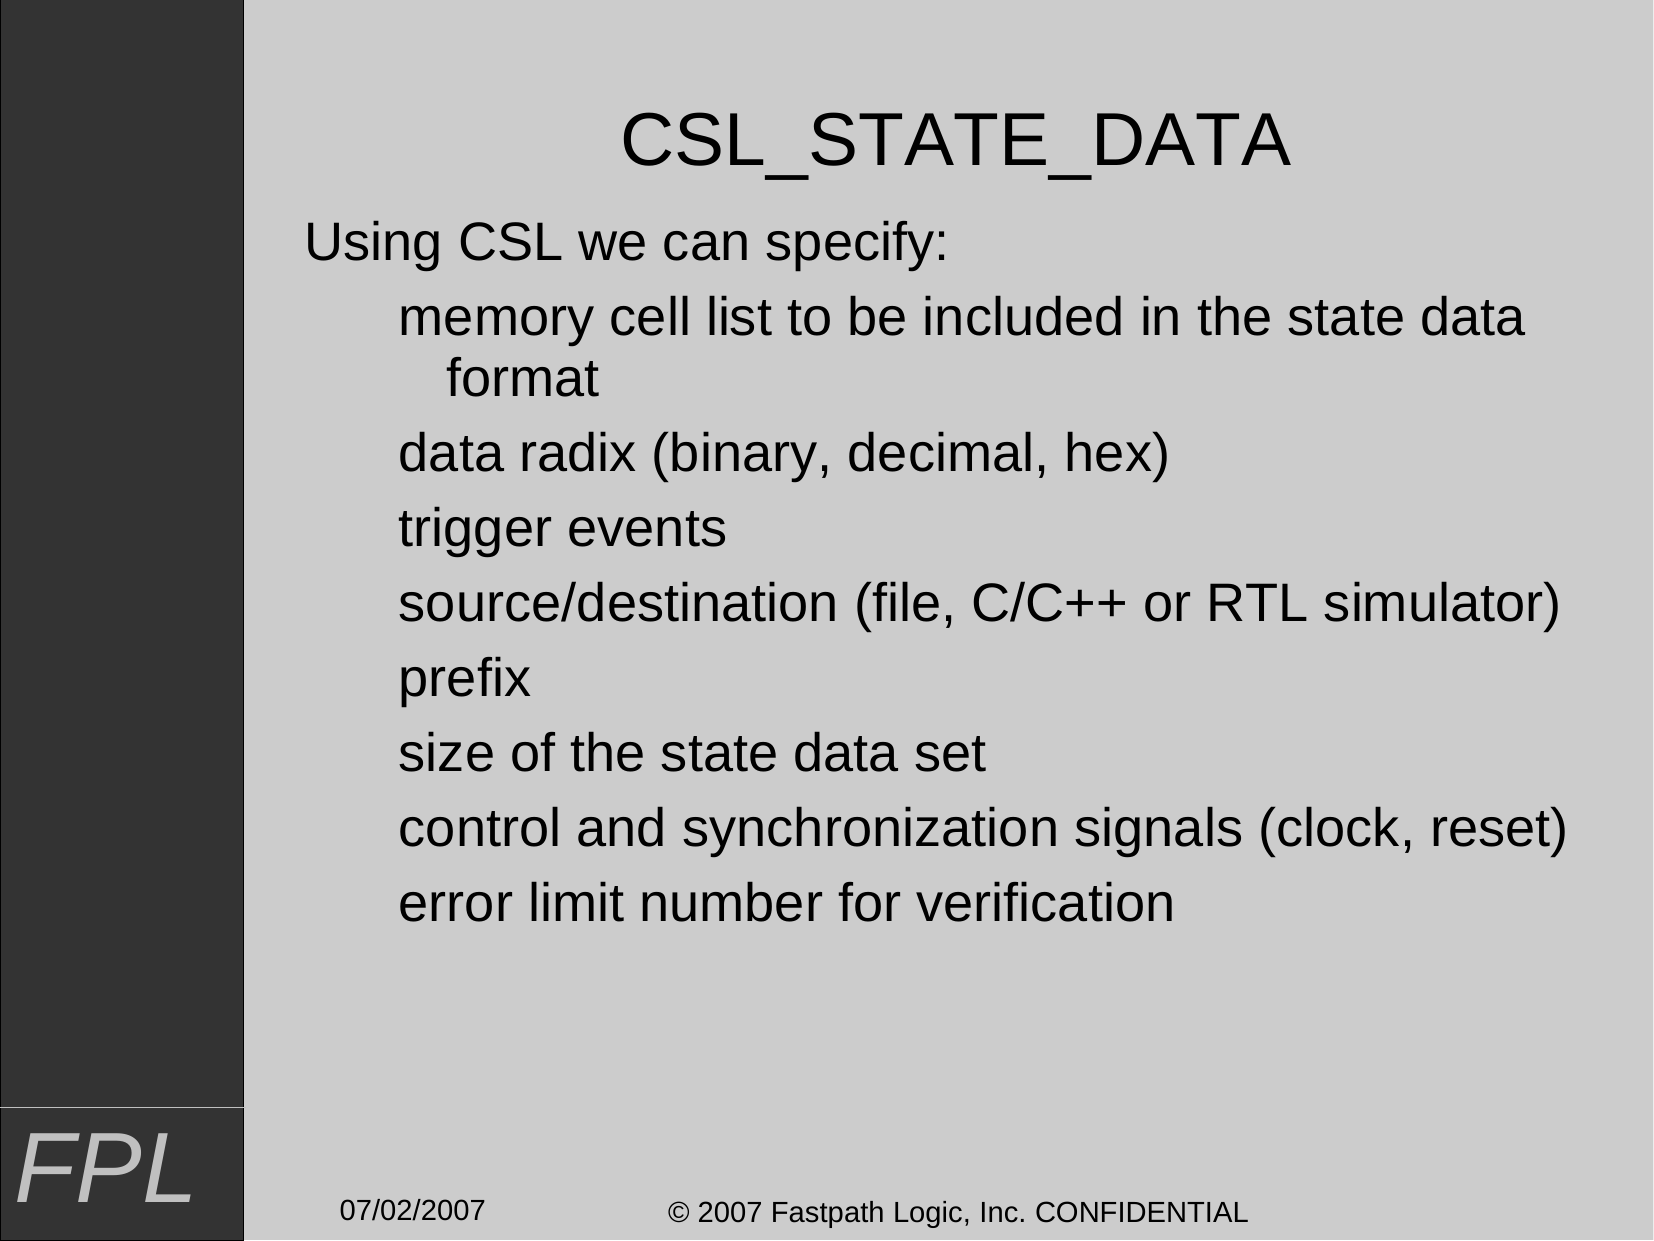

# CSL_STATE_DATA
Using CSL we can specify:
memory cell list to be included in the state data format
data radix (binary, decimal, hex)
trigger events
source/destination (file, C/C++ or RTL simulator)
prefix
size of the state data set
control and synchronization signals (clock, reset)
error limit number for verification
07/02/2007
© 2007 FASTPATH LOGIC INC.